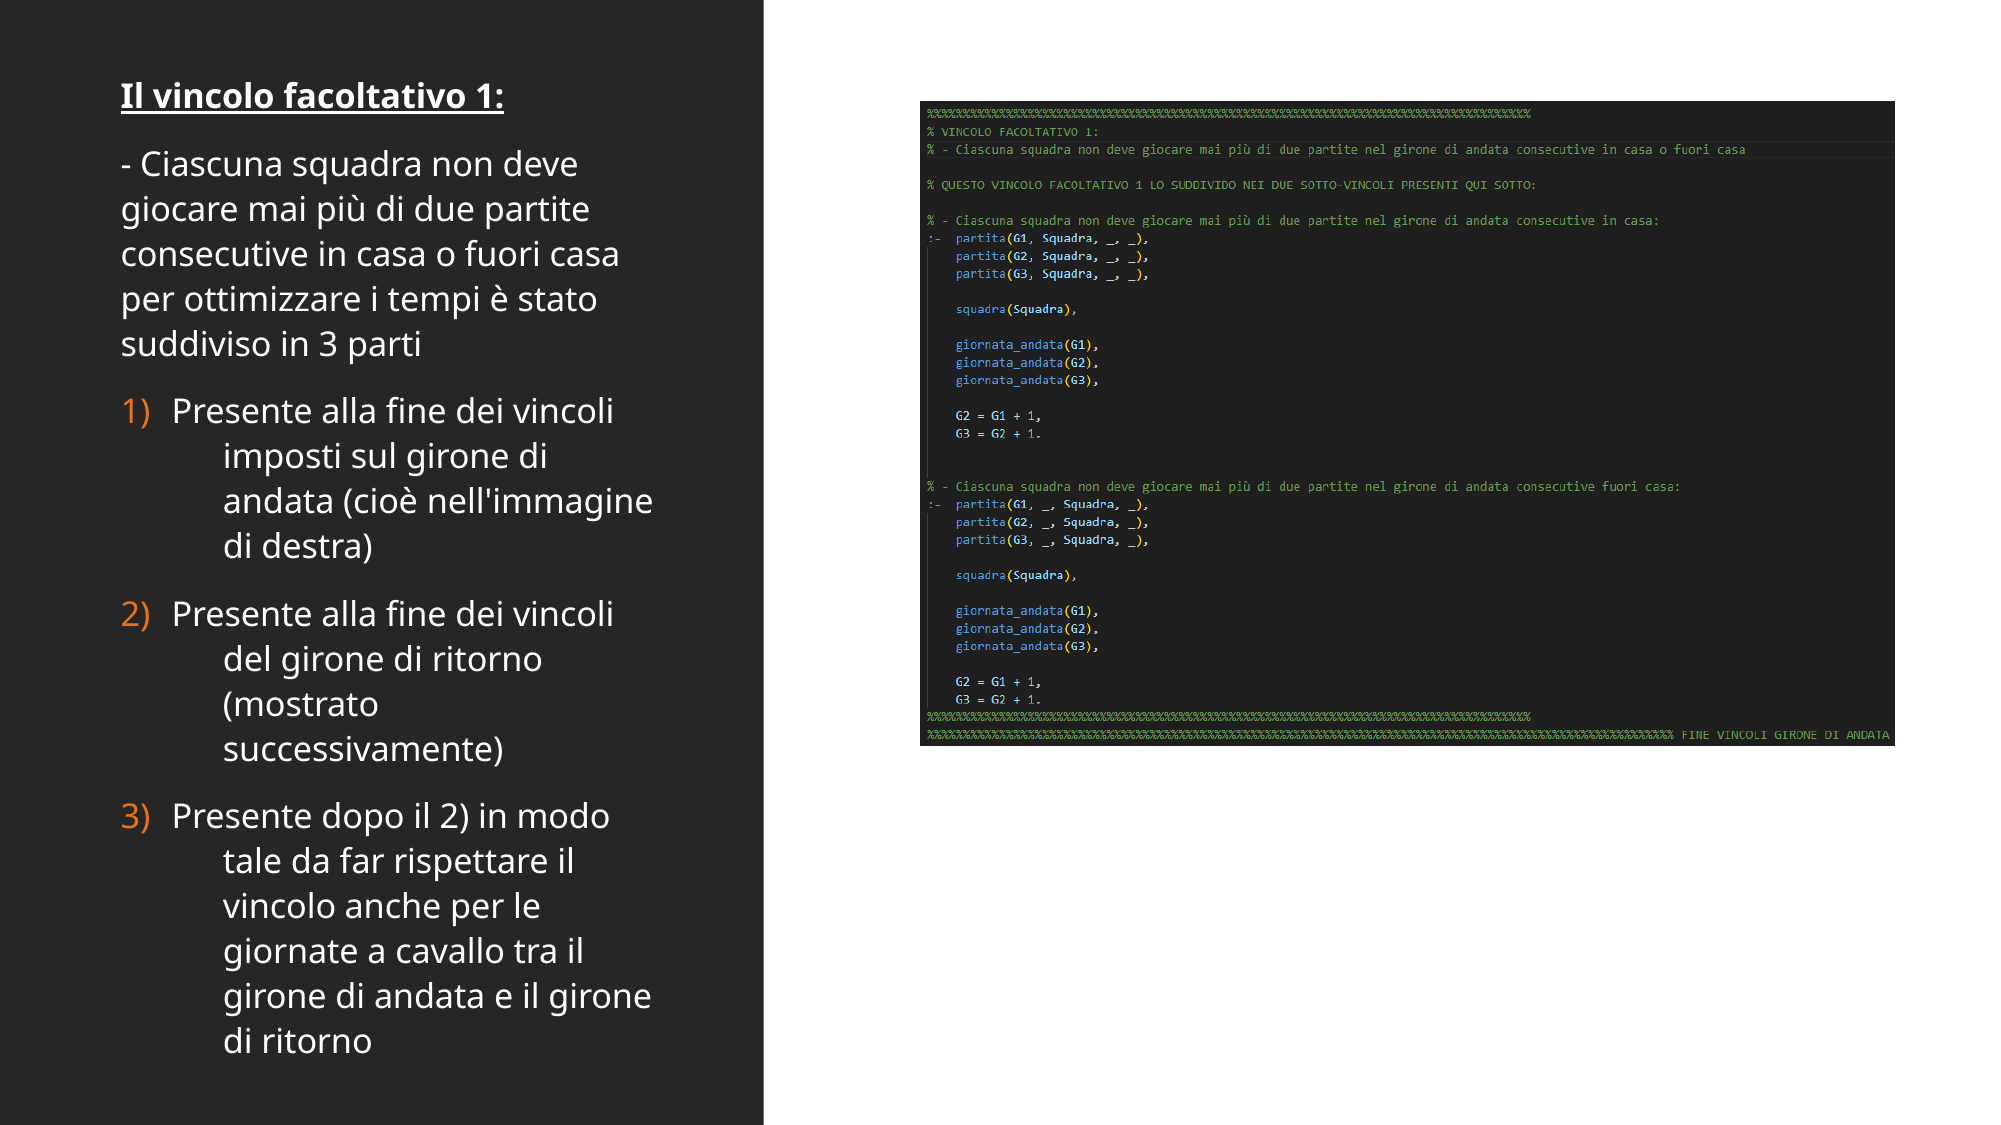

# Il vincolo facoltativo 1:
- Ciascuna squadra non deve giocare mai più di due partite consecutive in casa o fuori casa per ottimizzare i tempi è stato suddiviso in 3 parti
Presente alla fine dei vincoli imposti sul girone di andata (cioè nell'immagine di destra)
Presente alla fine dei vincoli del girone di ritorno (mostrato successivamente)
Presente dopo il 2) in modo tale da far rispettare il vincolo anche per le giornate a cavallo tra il girone di andata e il girone di ritorno